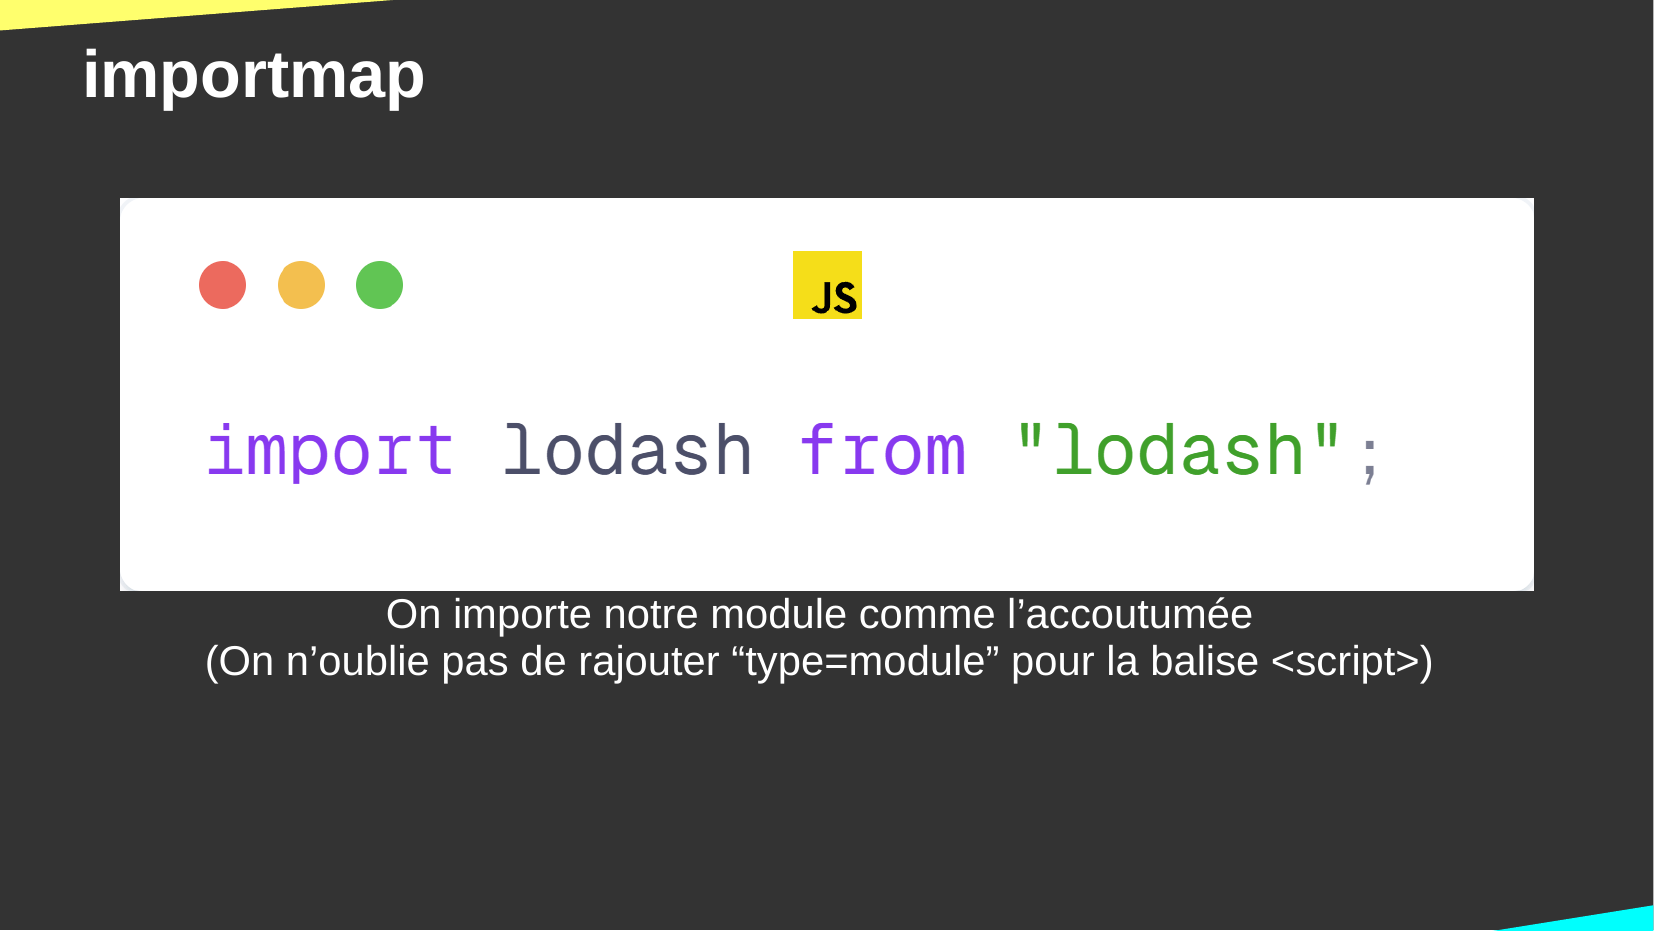

# importmap
On importe notre module comme l’accoutumée
(On n’oublie pas de rajouter “type=module” pour la balise <script>)